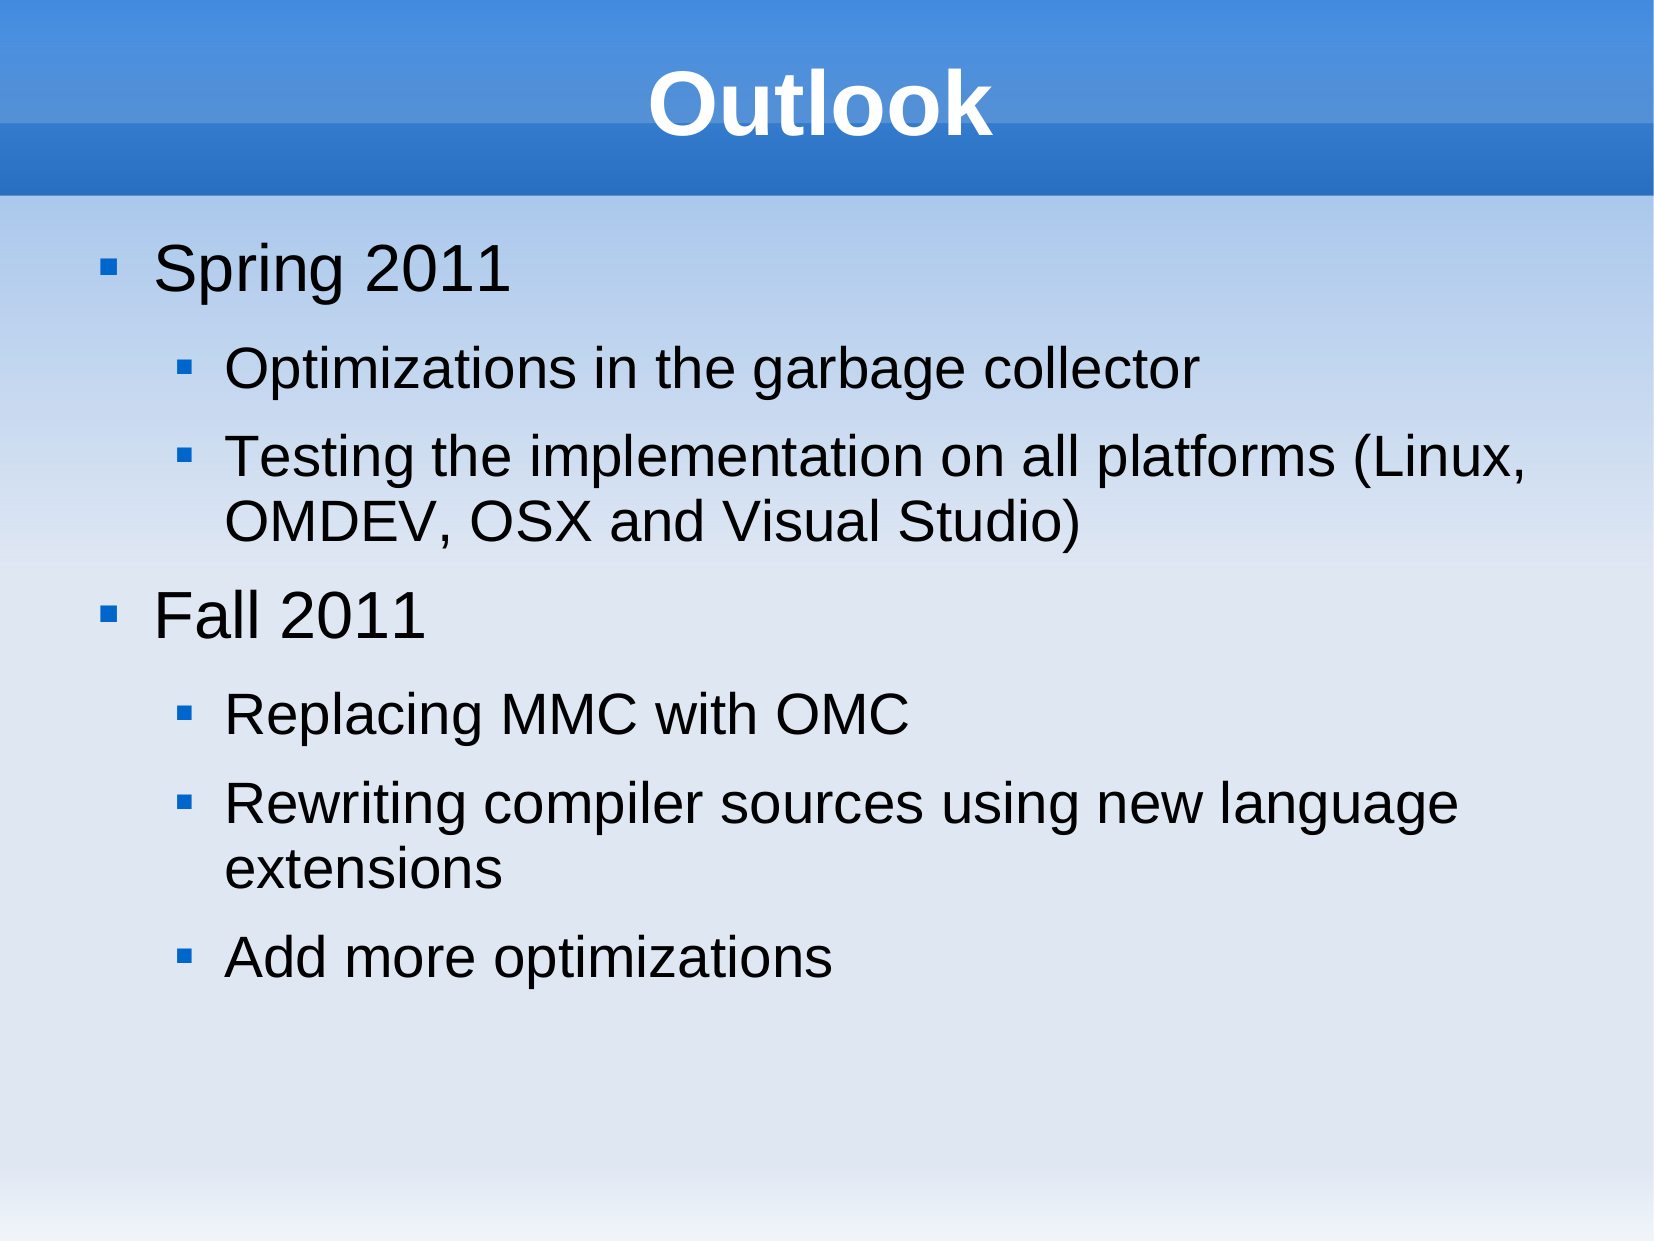

# Outlook
Spring 2011
Optimizations in the garbage collector
Testing the implementation on all platforms (Linux, OMDEV, OSX and Visual Studio)
Fall 2011
Replacing MMC with OMC
Rewriting compiler sources using new language extensions
Add more optimizations